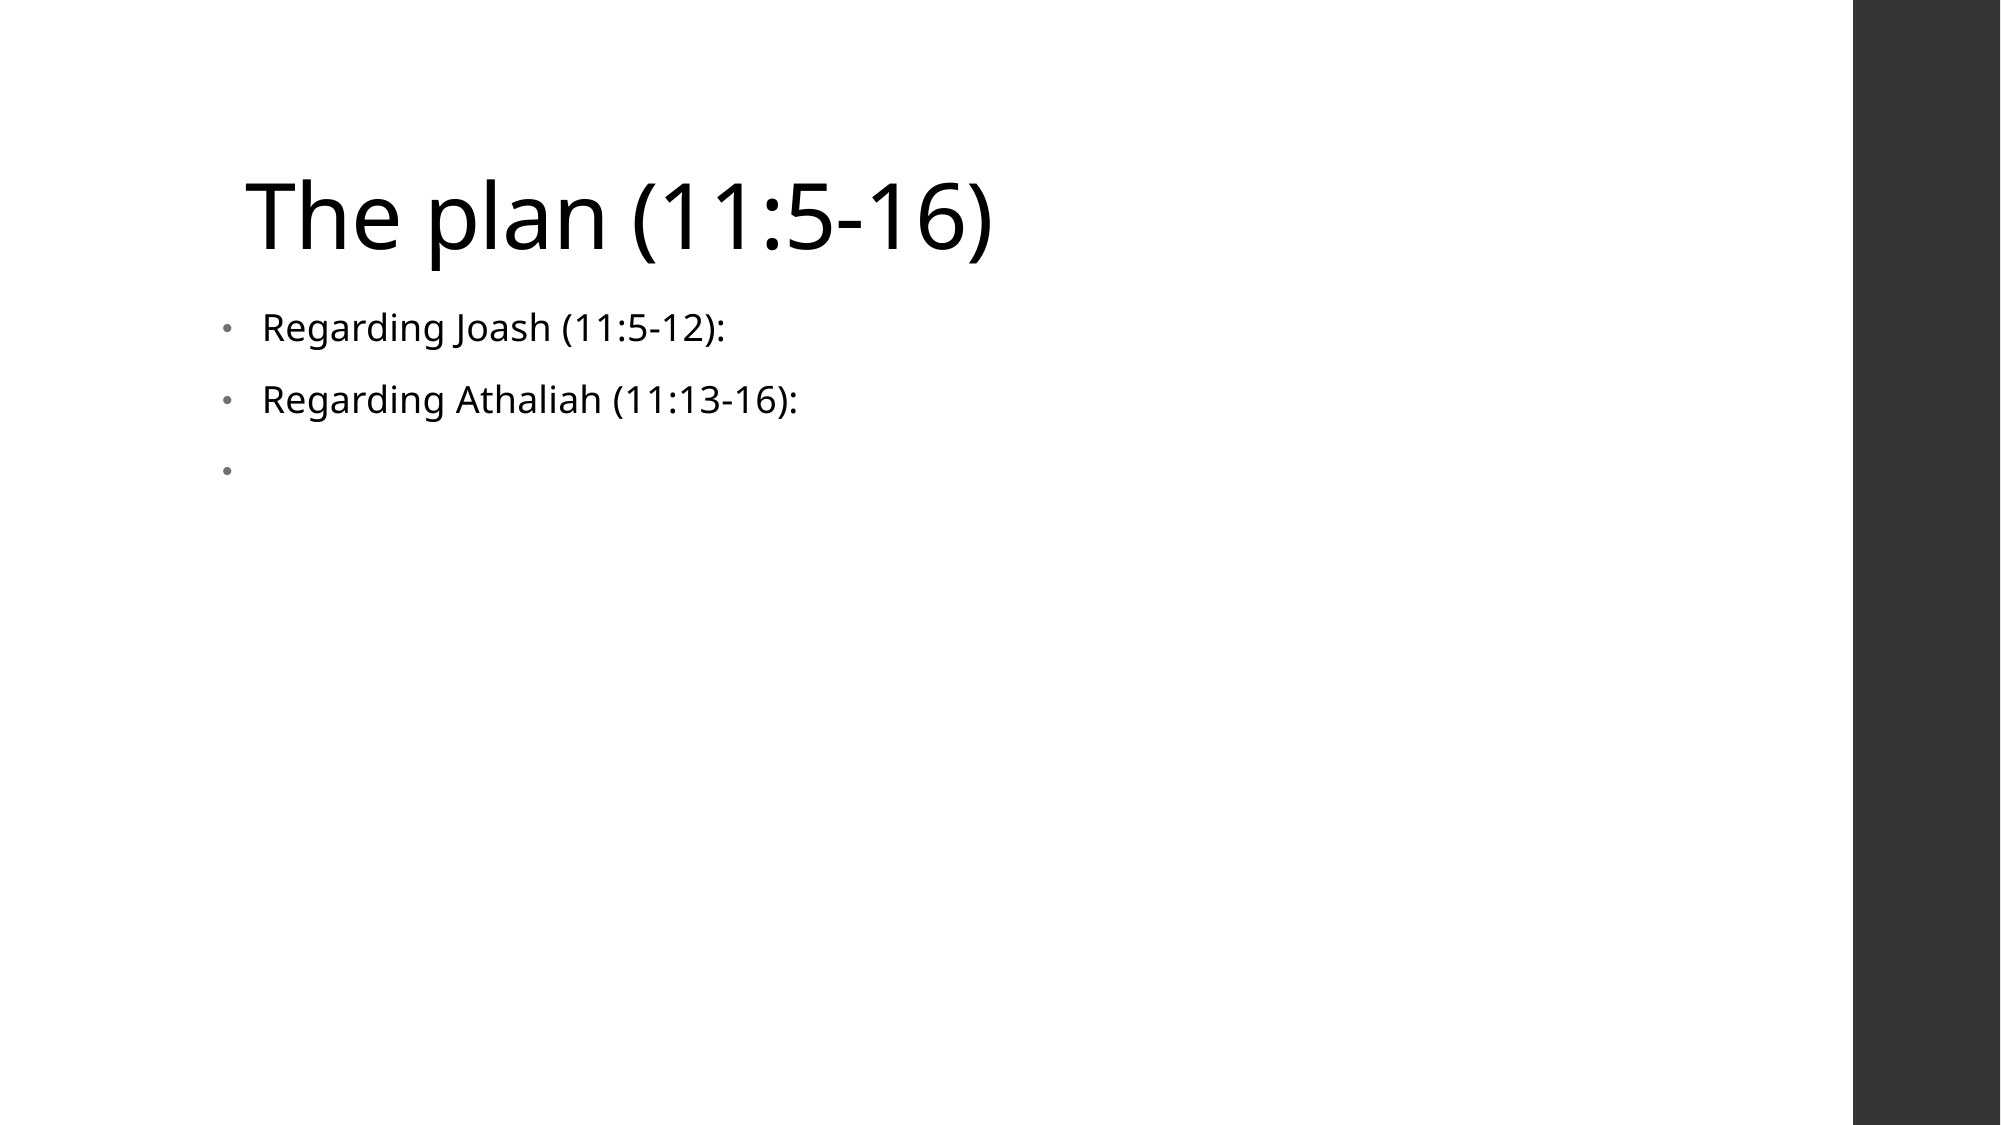

# The plan (11:5-16)
 Regarding Joash (11:5-12):
 Regarding Athaliah (11:13-16):